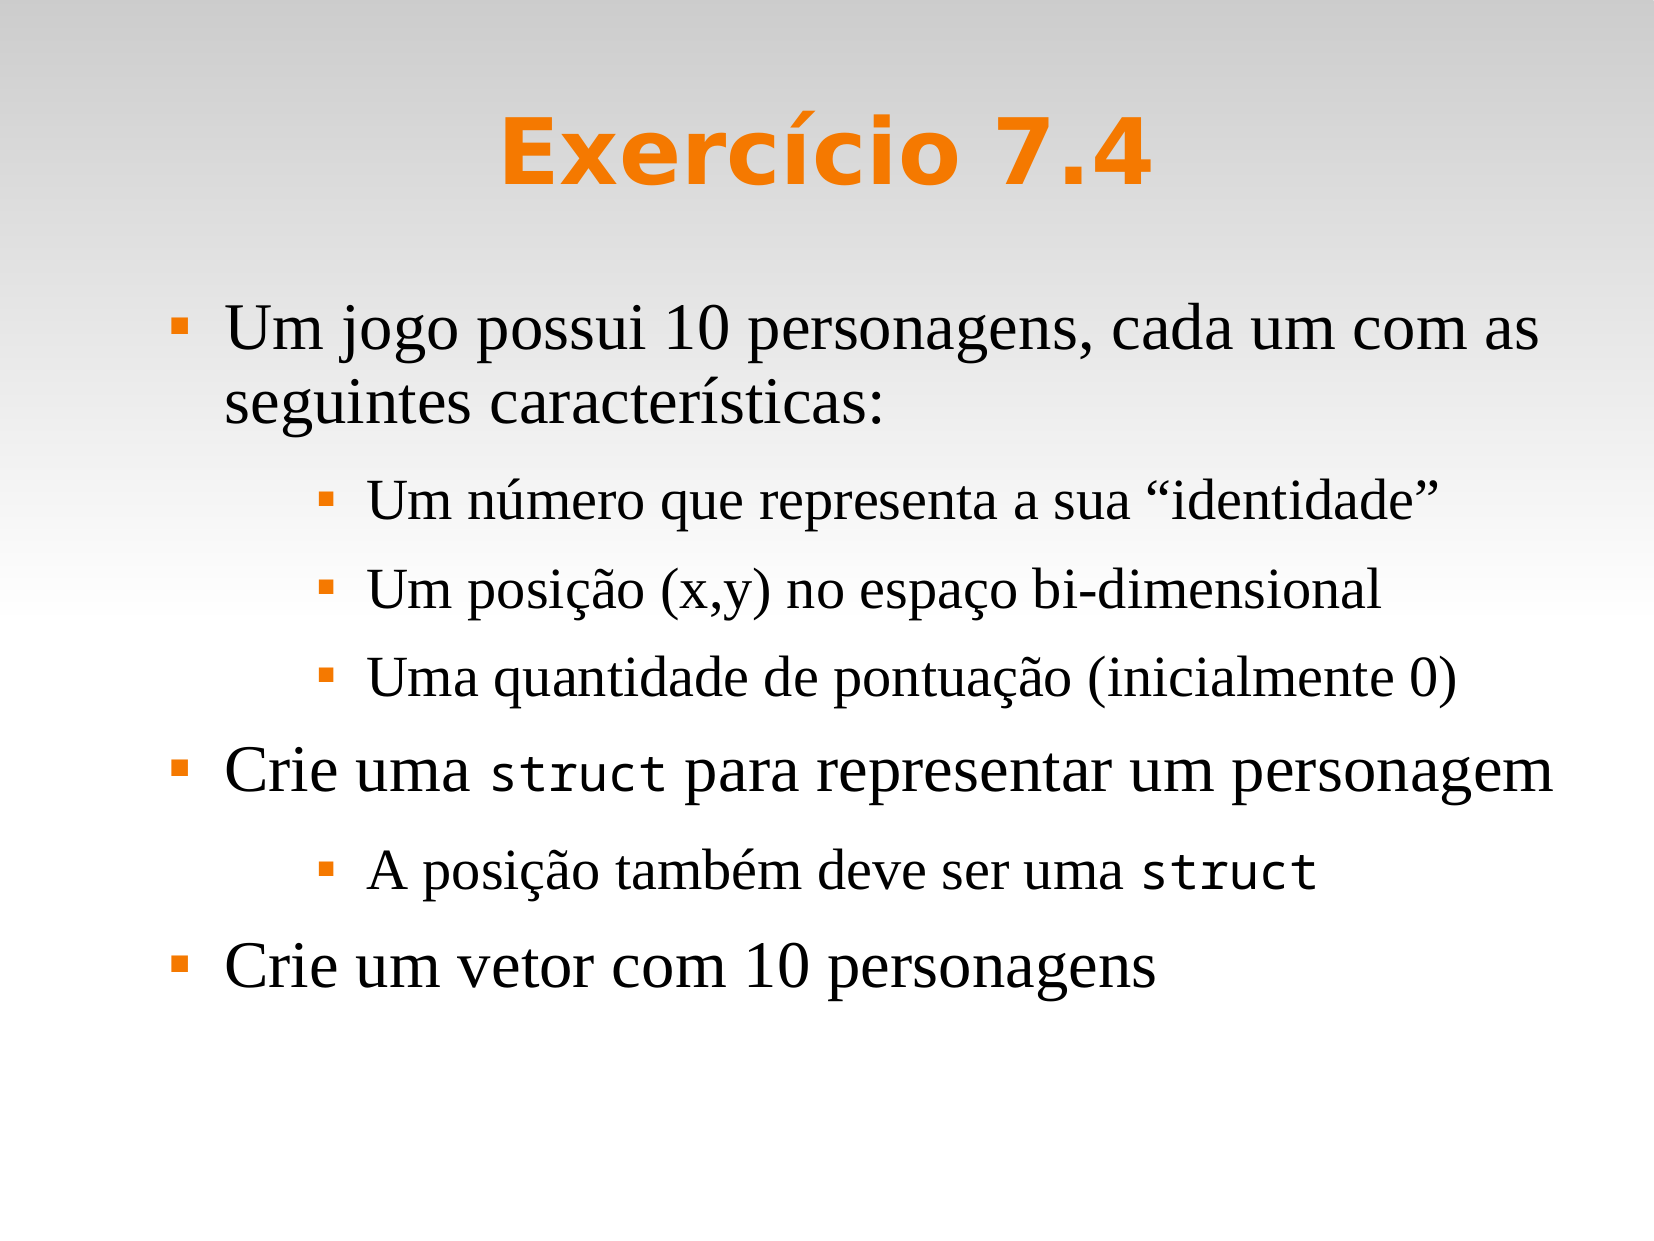

# Exercício 7.4
Um jogo possui 10 personagens, cada um com as seguintes características:
Um número que representa a sua “identidade”
Um posição (x,y) no espaço bi-dimensional
Uma quantidade de pontuação (inicialmente 0)
Crie uma struct para representar um personagem
A posição também deve ser uma struct
Crie um vetor com 10 personagens